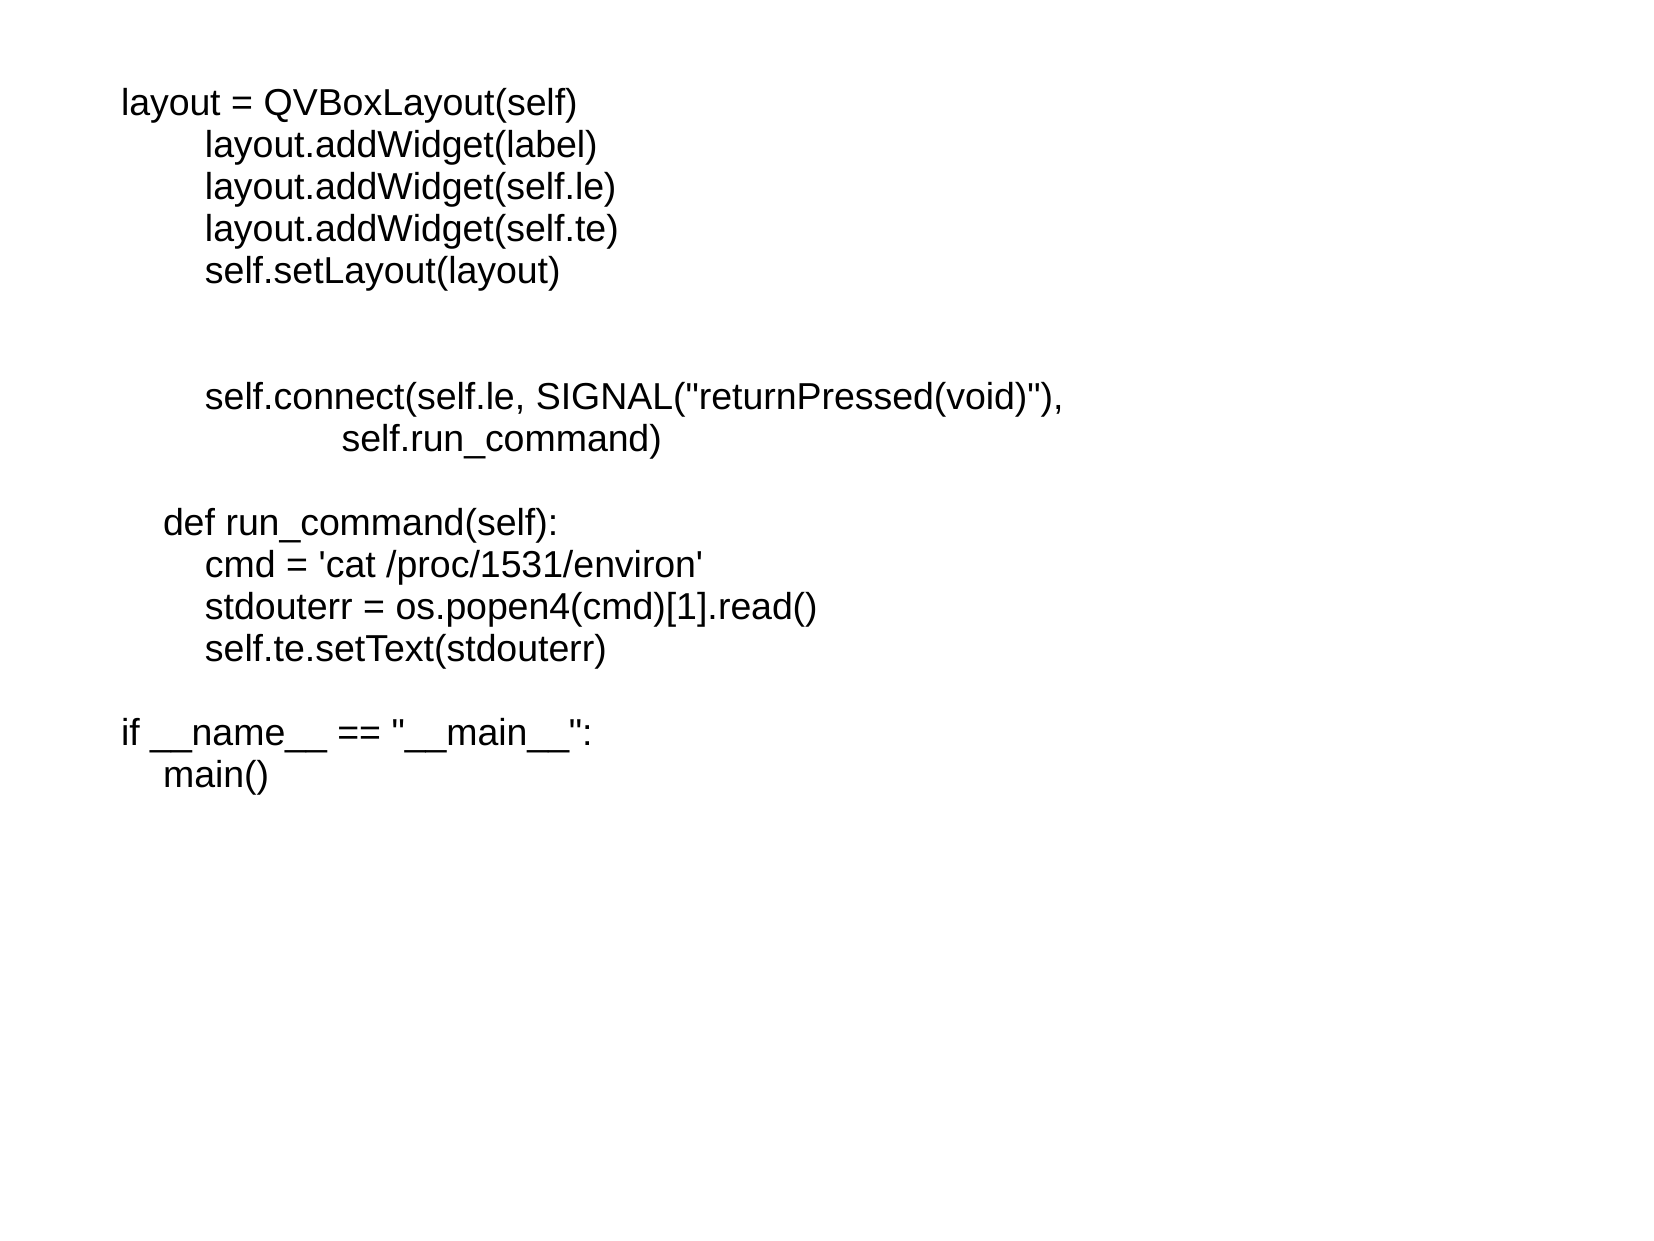

layout = QVBoxLayout(self)
 layout.addWidget(label)
 layout.addWidget(self.le)
 layout.addWidget(self.te)
 self.setLayout(layout)
 self.connect(self.le, SIGNAL("returnPressed(void)"),
 self.run_command)
 def run_command(self):
 cmd = 'cat /proc/1531/environ'
 stdouterr = os.popen4(cmd)[1].read()
 self.te.setText(stdouterr)
if __name__ == "__main__":
 main()